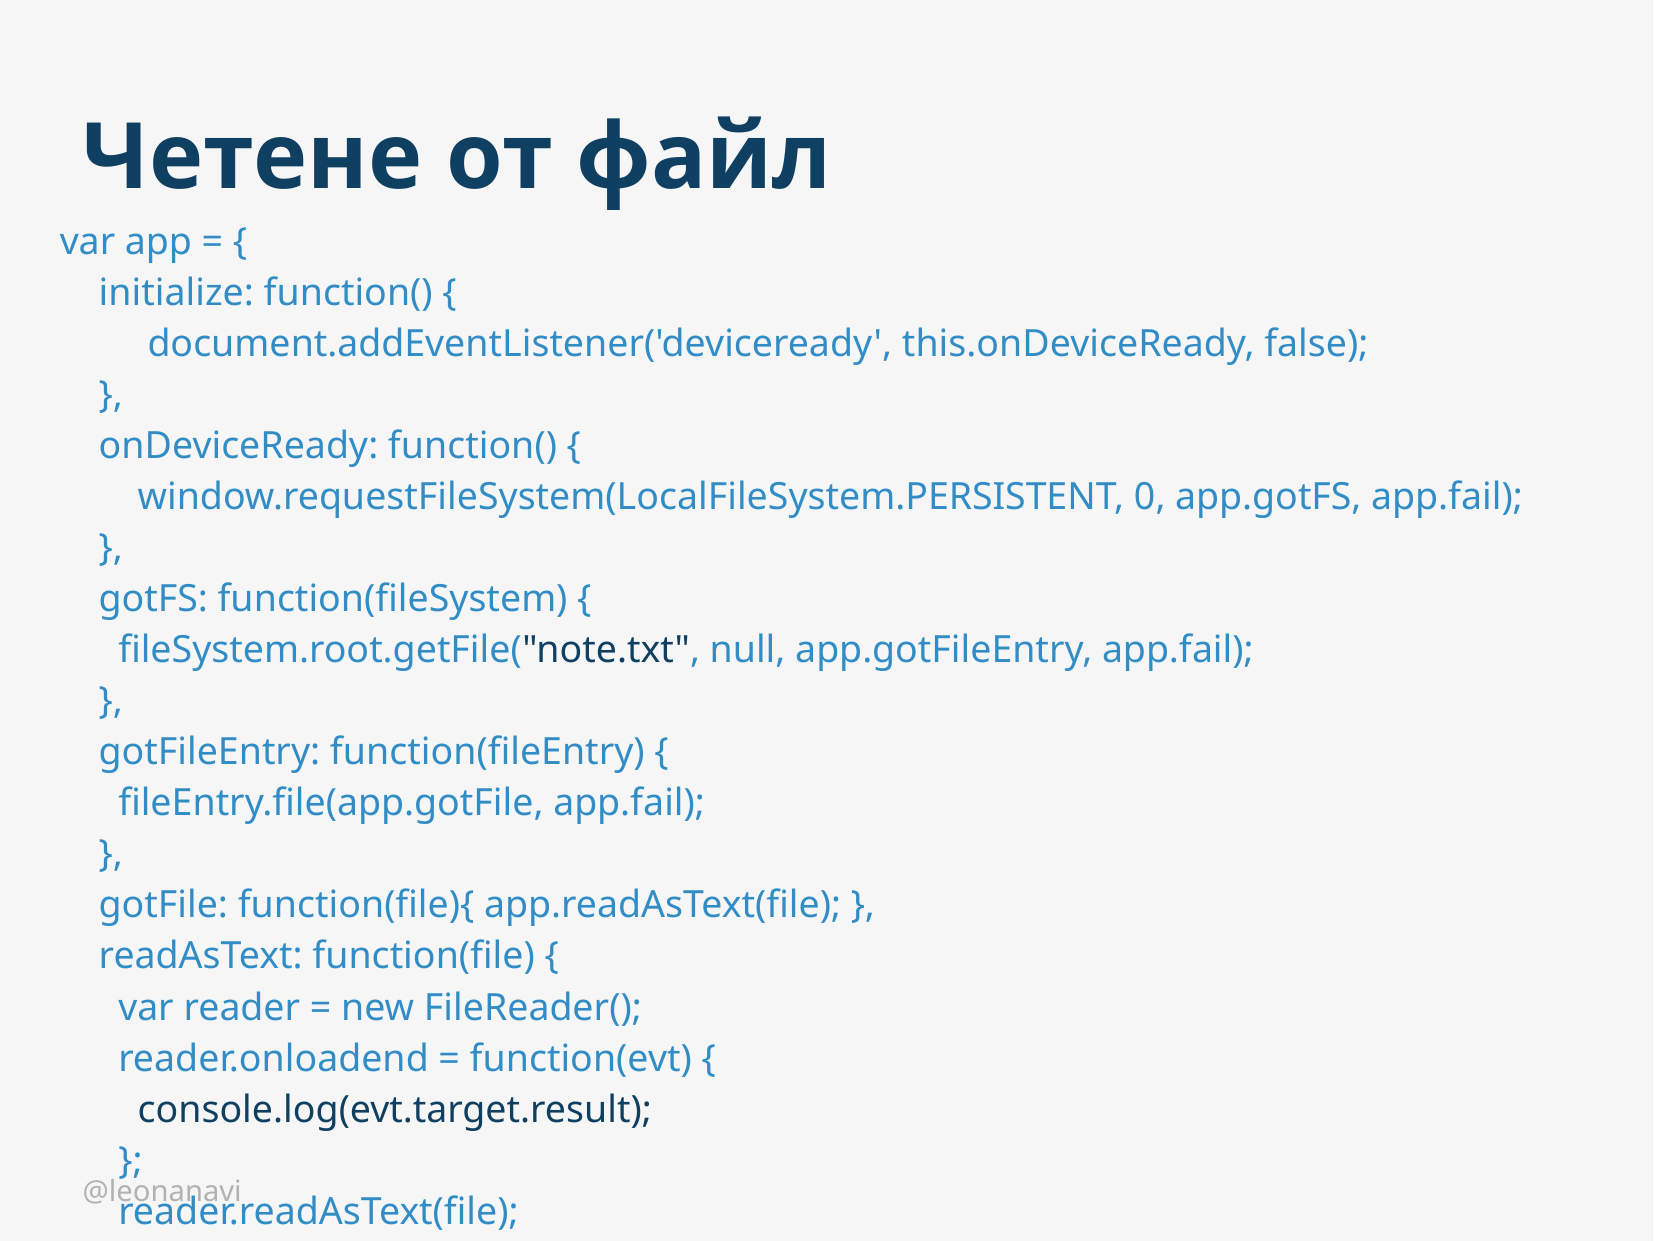

# Четене от файл
var app = {
 initialize: function() {
 document.addEventListener('deviceready', this.onDeviceReady, false);
 },
 onDeviceReady: function() {
 window.requestFileSystem(LocalFileSystem.PERSISTENT, 0, app.gotFS, app.fail);
 },
 gotFS: function(fileSystem) {
 fileSystem.root.getFile("note.txt", null, app.gotFileEntry, app.fail);
 },
 gotFileEntry: function(fileEntry) {
 fileEntry.file(app.gotFile, app.fail);
 },
 gotFile: function(file){ app.readAsText(file); },
 readAsText: function(file) {
 var reader = new FileReader();
 reader.onloadend = function(evt) {
 console.log(evt.target.result);
 };
 reader.readAsText(file);
 },
 fail: function(error) { console.log(error.code); },
};